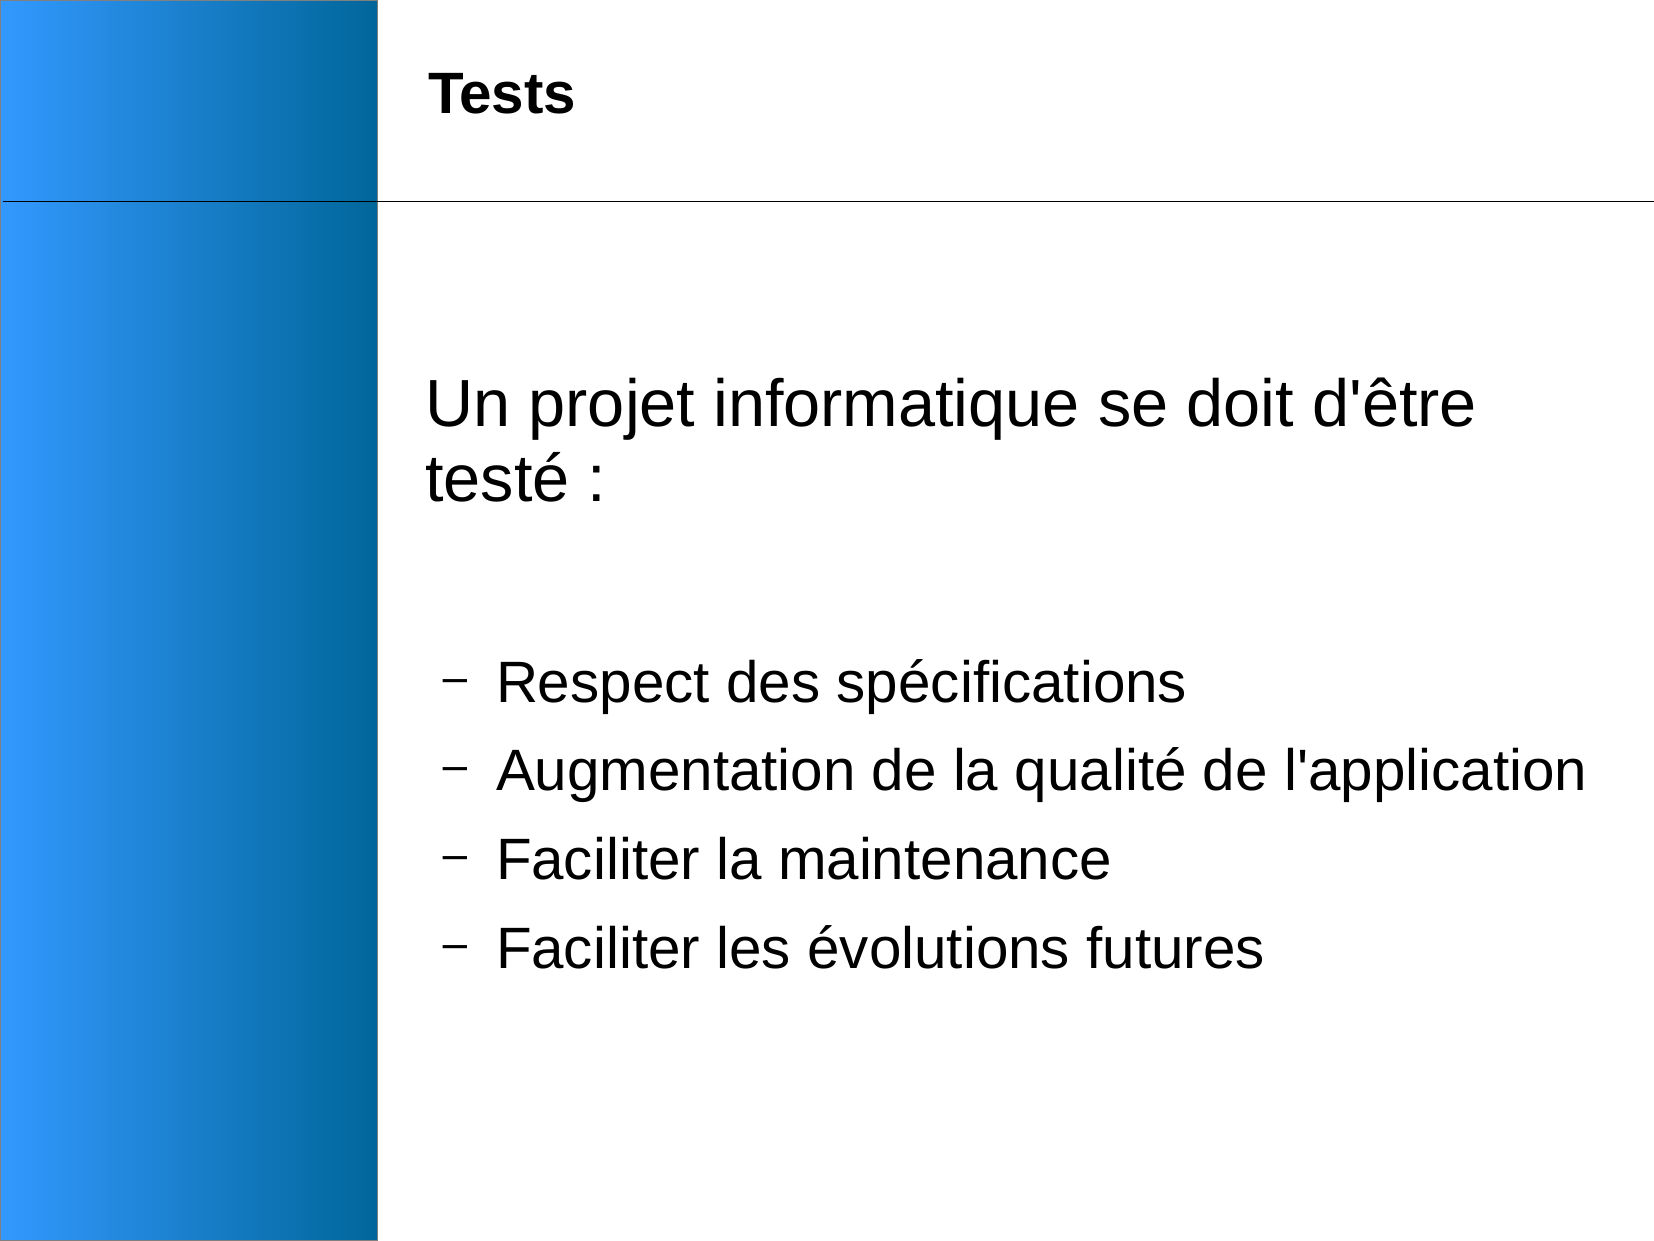

Tests
# Un projet informatique se doit d'être testé :
Respect des spécifications
Augmentation de la qualité de l'application
Faciliter la maintenance
Faciliter les évolutions futures